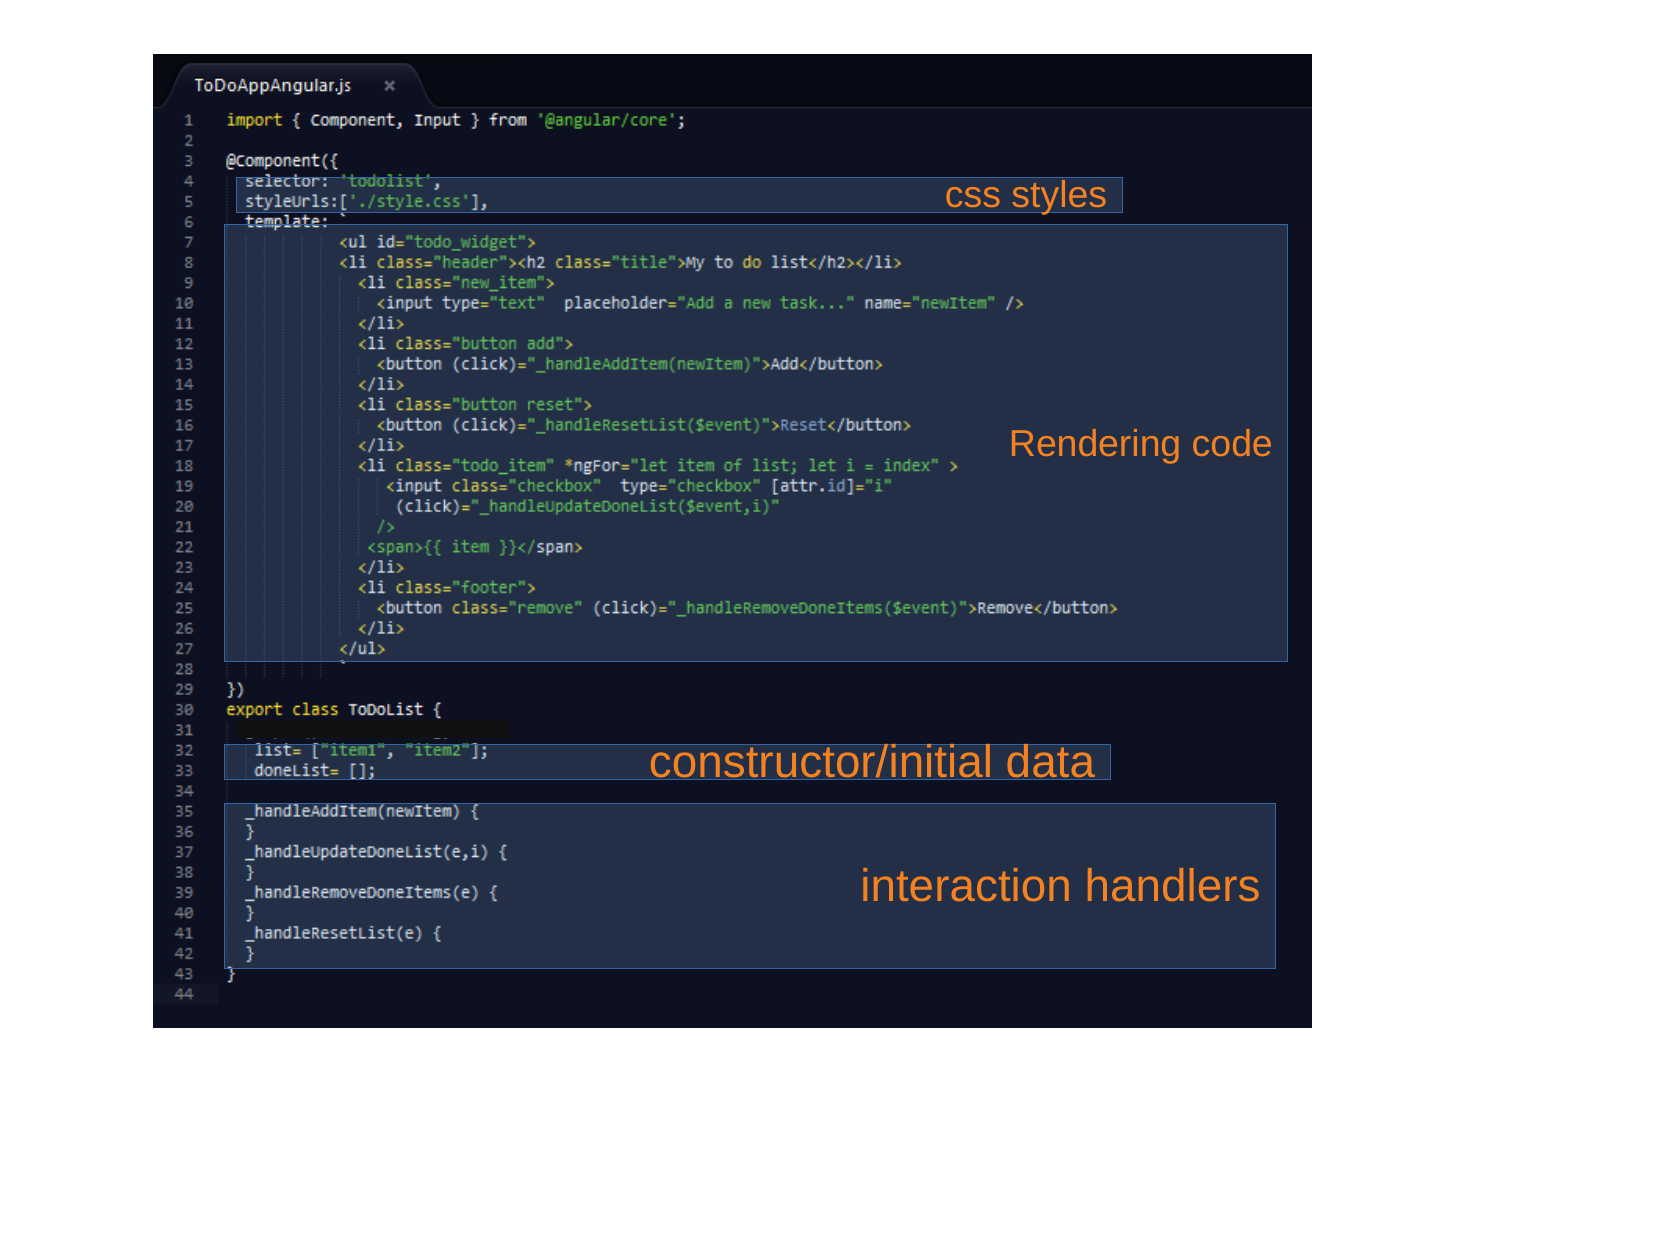

css styles
Rendering code
constructor/initial data
interaction handlers